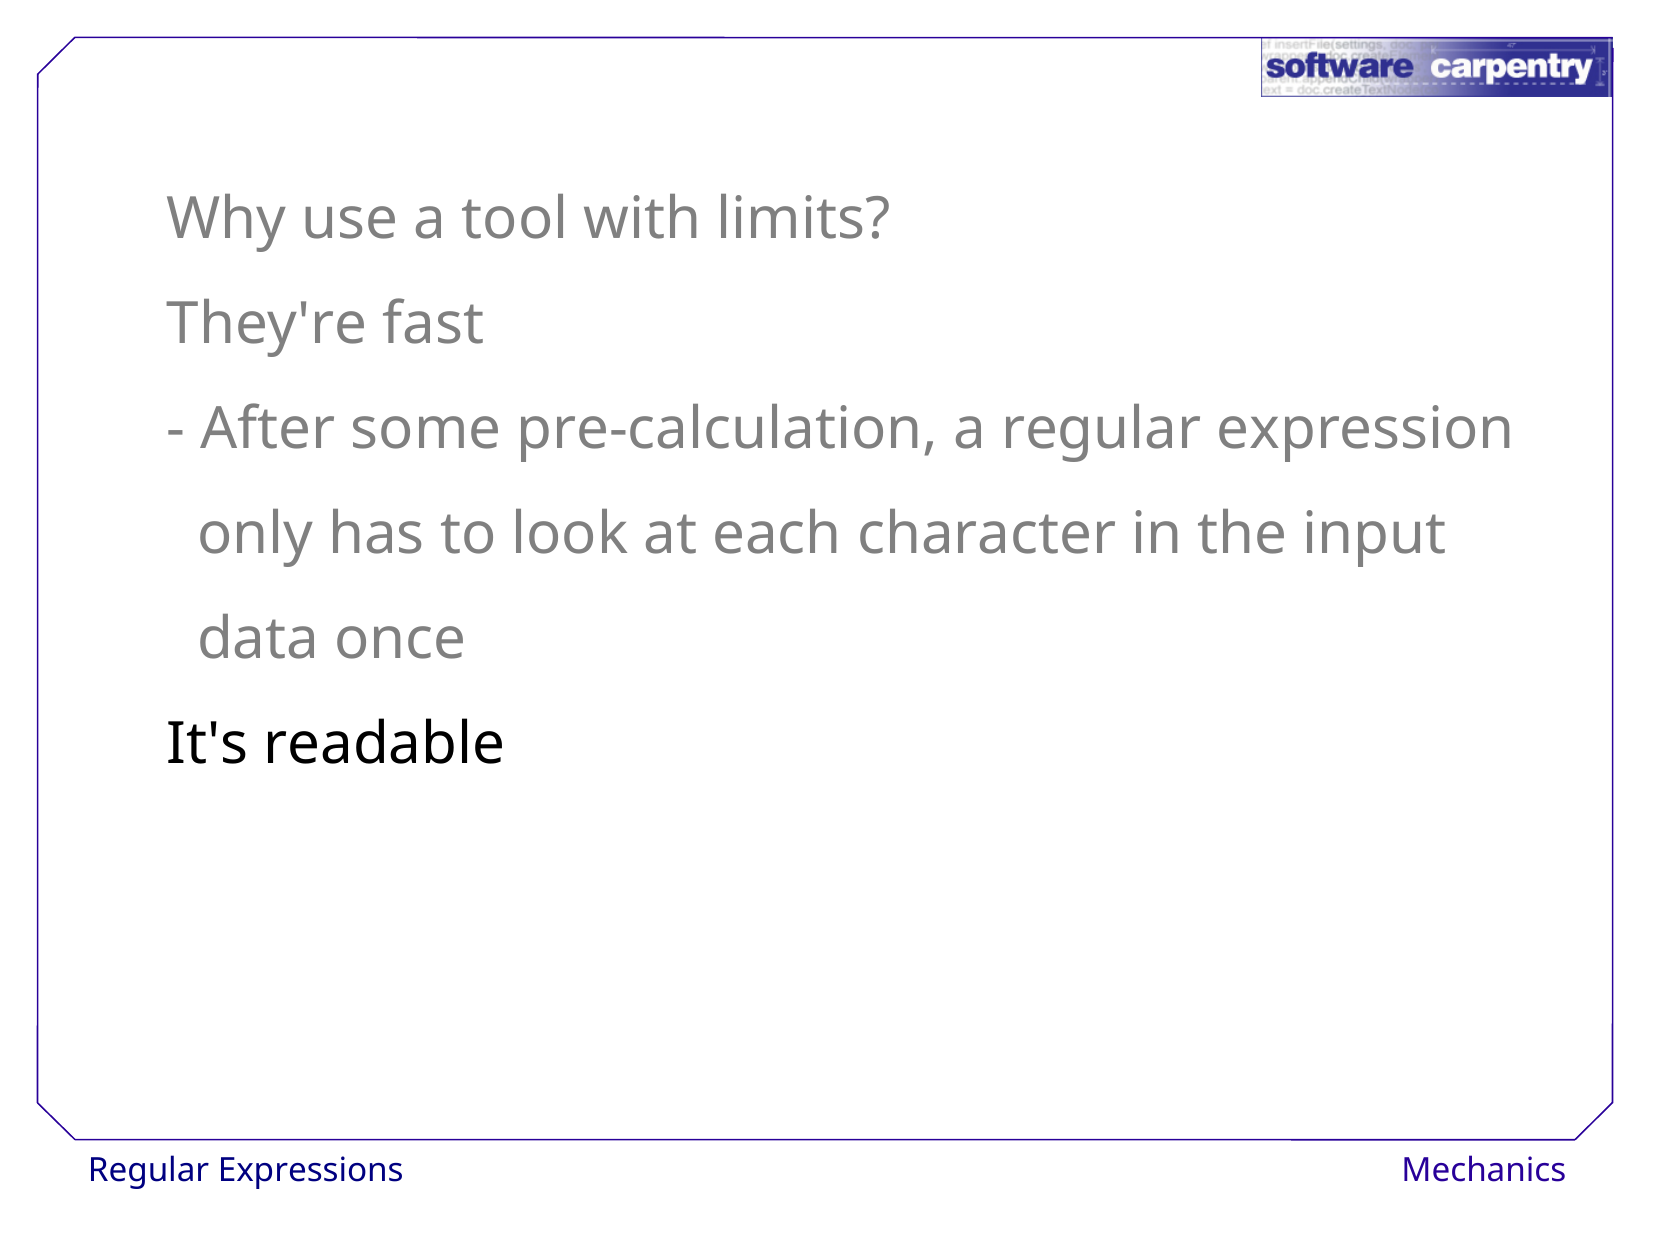

Why use a tool with limits?
They're fast
- After some pre-calculation, a regular expression
 only has to look at each character in the input
 data once
It's readable